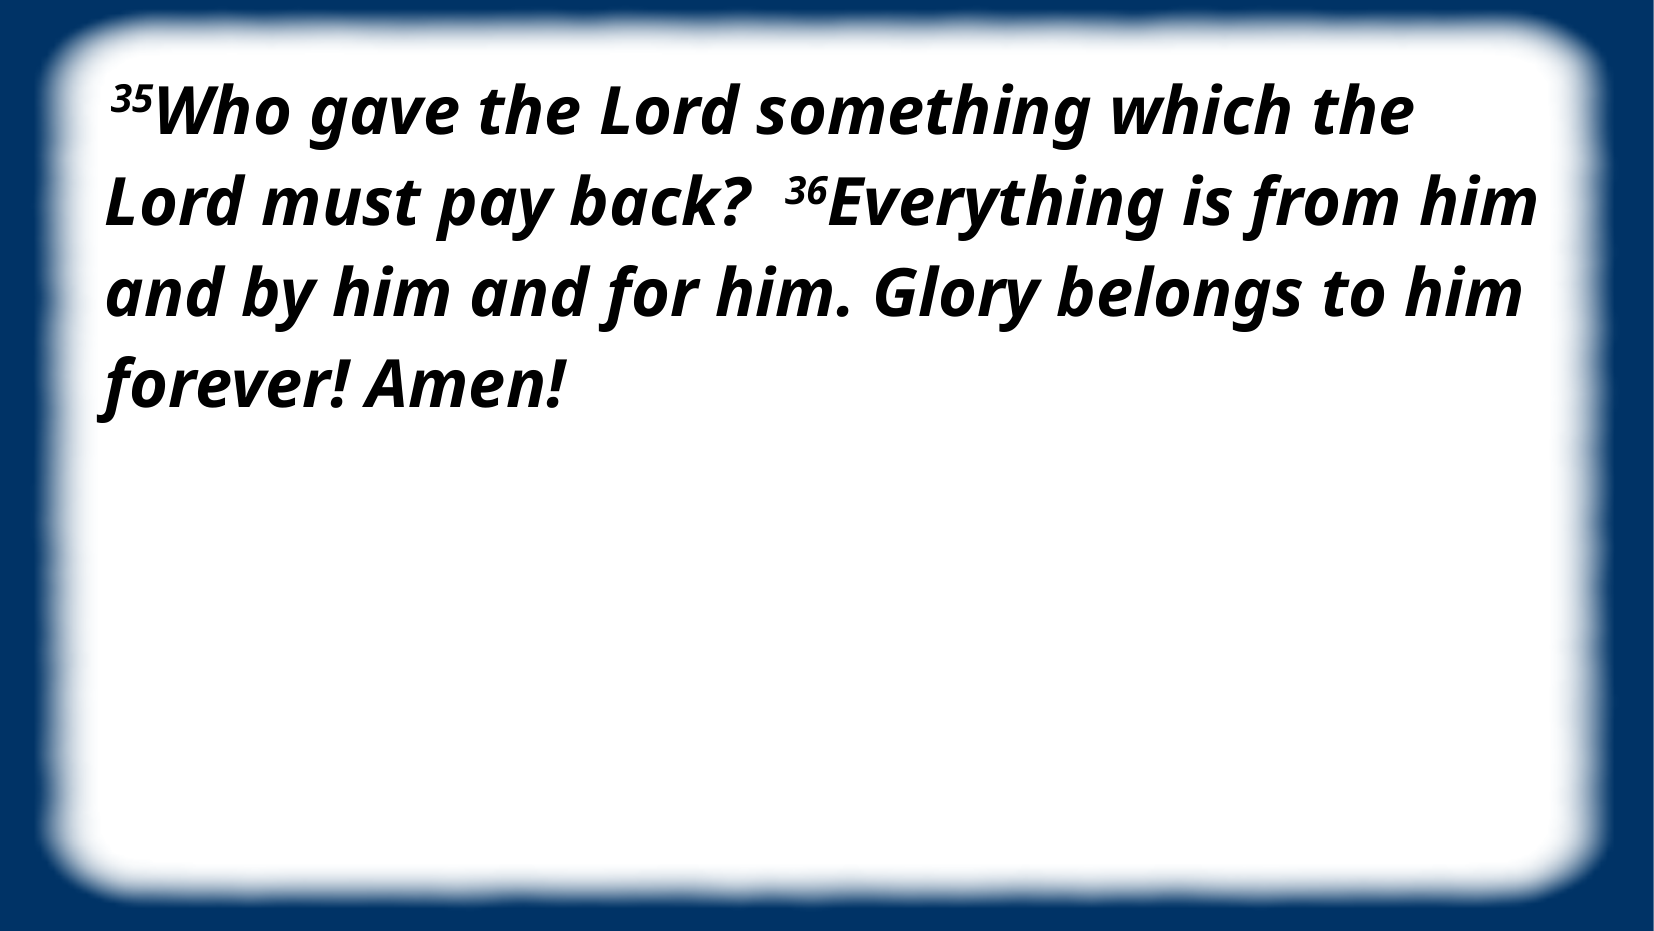

35Who gave the Lord something which the Lord must pay back? 36Everything is from him and by him and for him. Glory belongs to him forever! Amen!